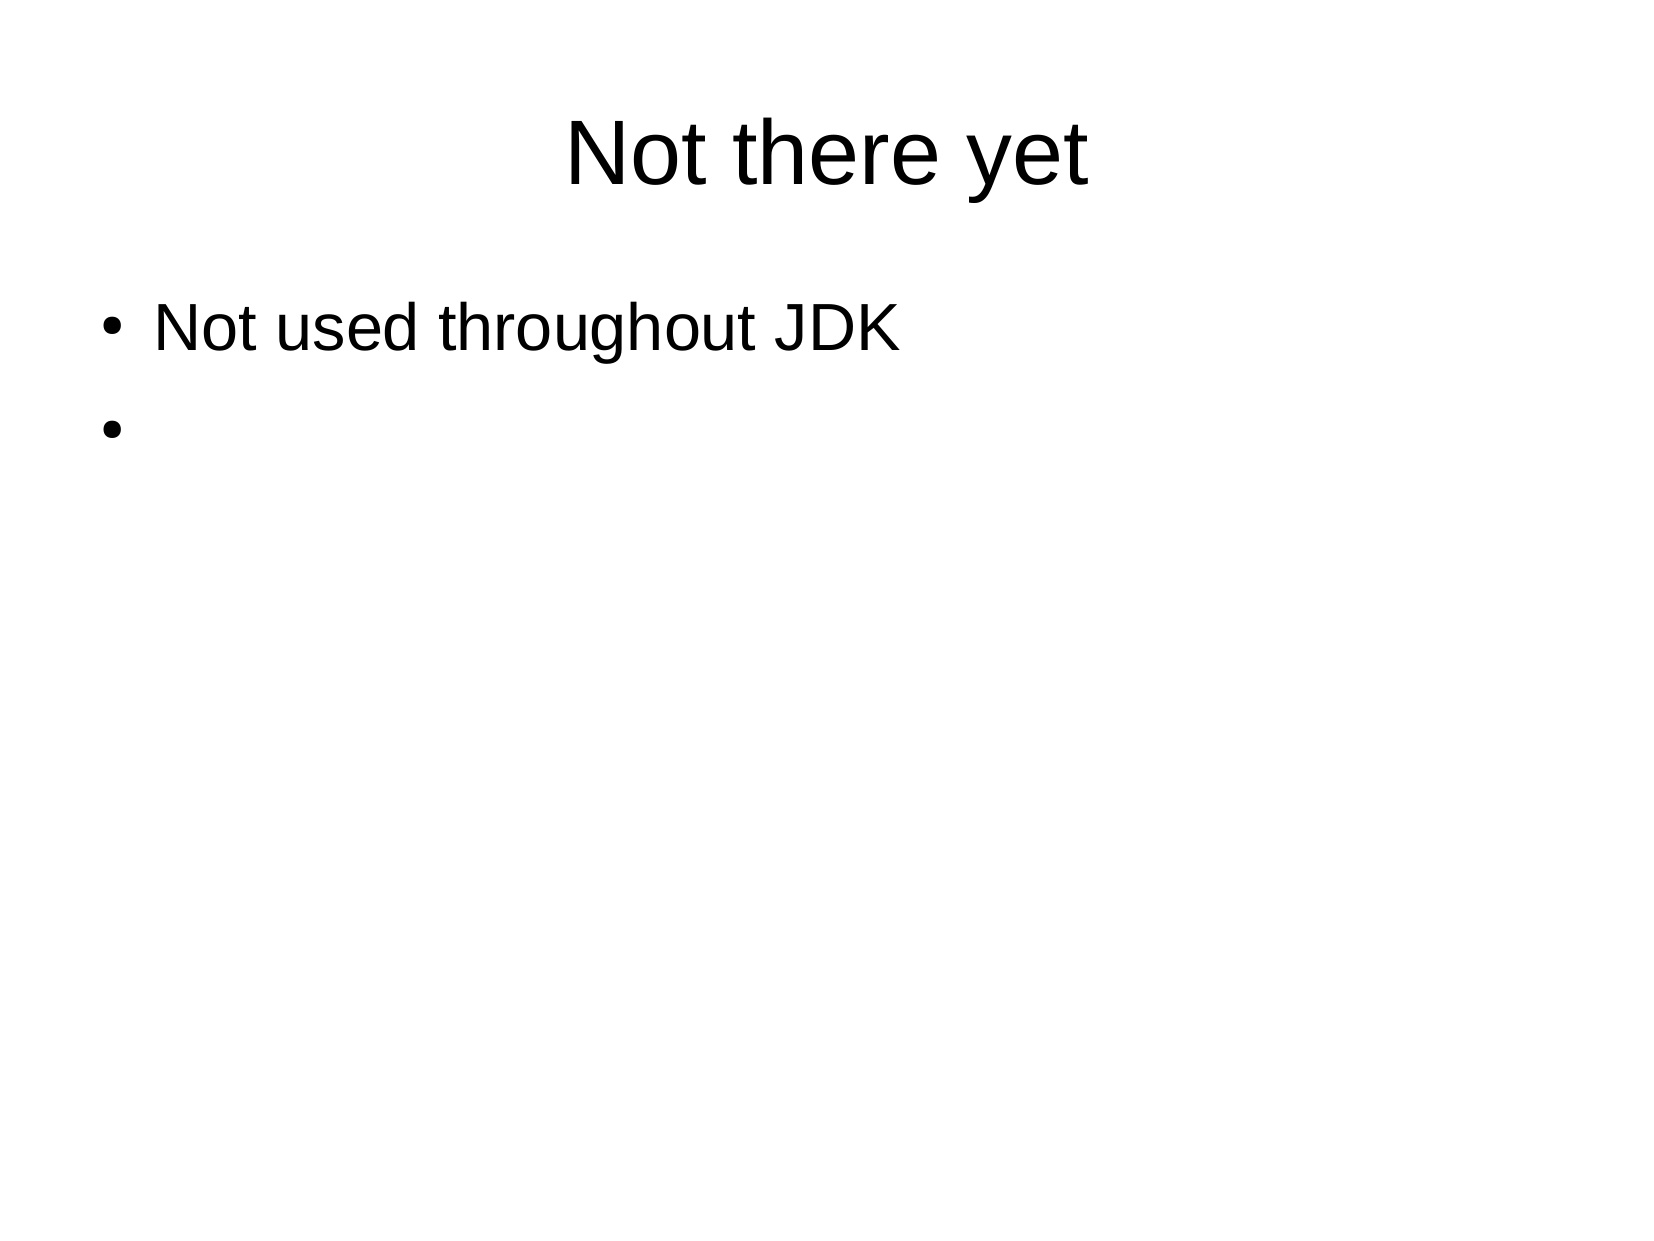

# Not there yet
Not used throughout JDK